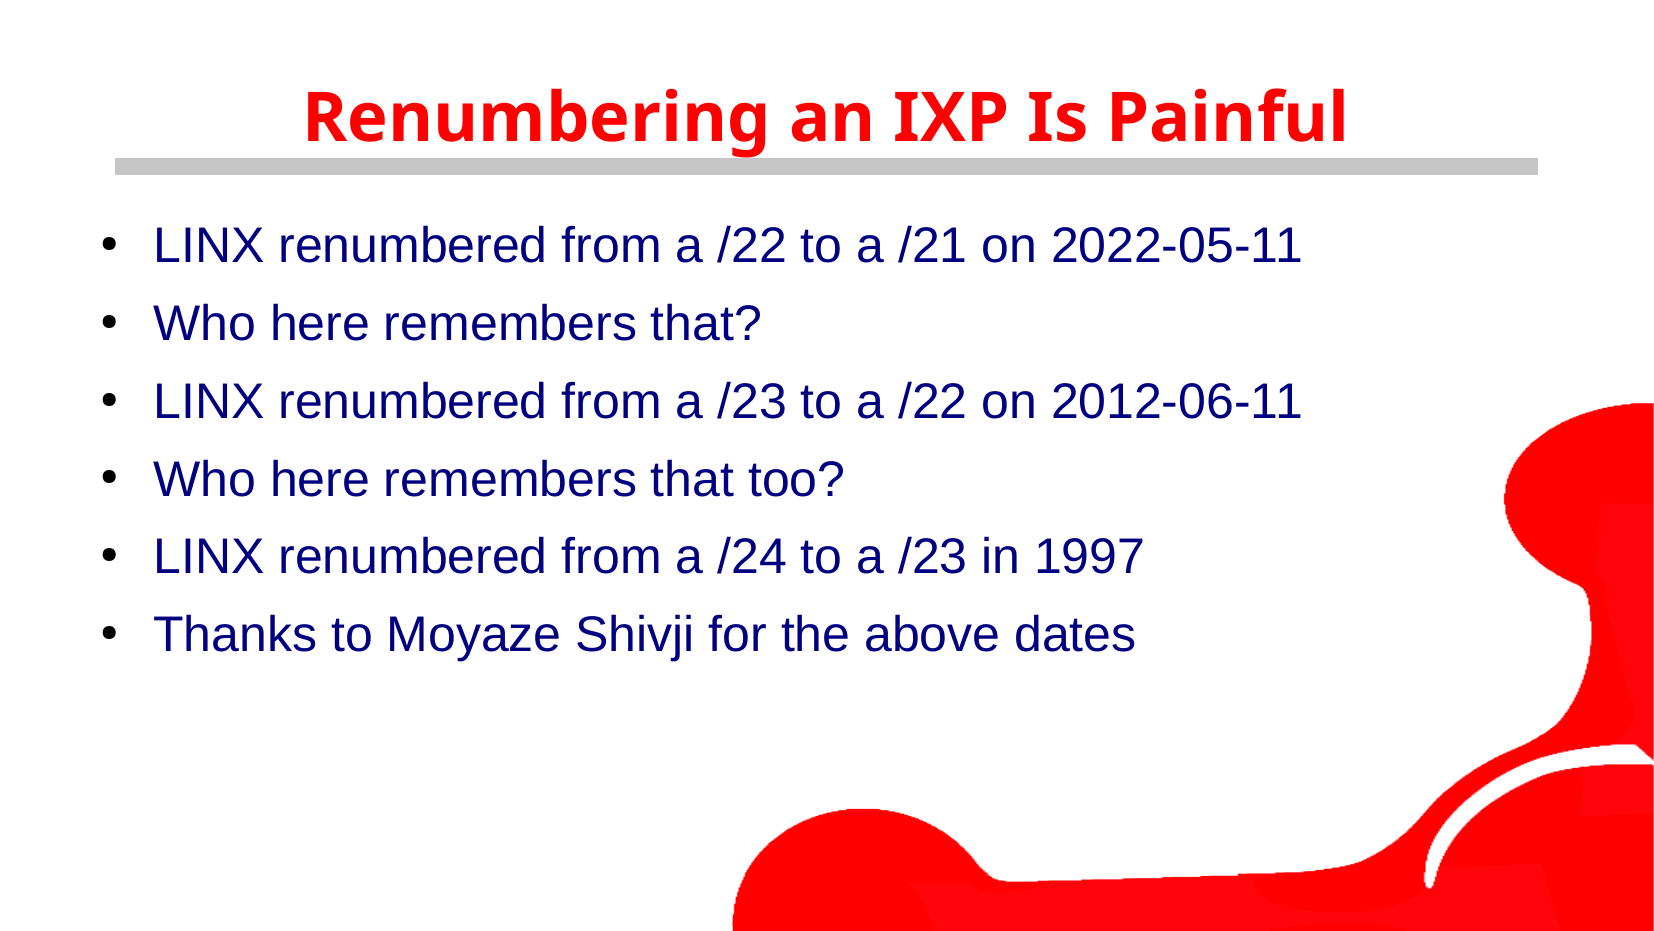

# Renumbering an IXP Is Painful
LINX renumbered from a /22 to a /21 on 2022-05-11
Who here remembers that?
LINX renumbered from a /23 to a /22 on 2012-06-11
Who here remembers that too?
LINX renumbered from a /24 to a /23 in 1997
Thanks to Moyaze Shivji for the above dates